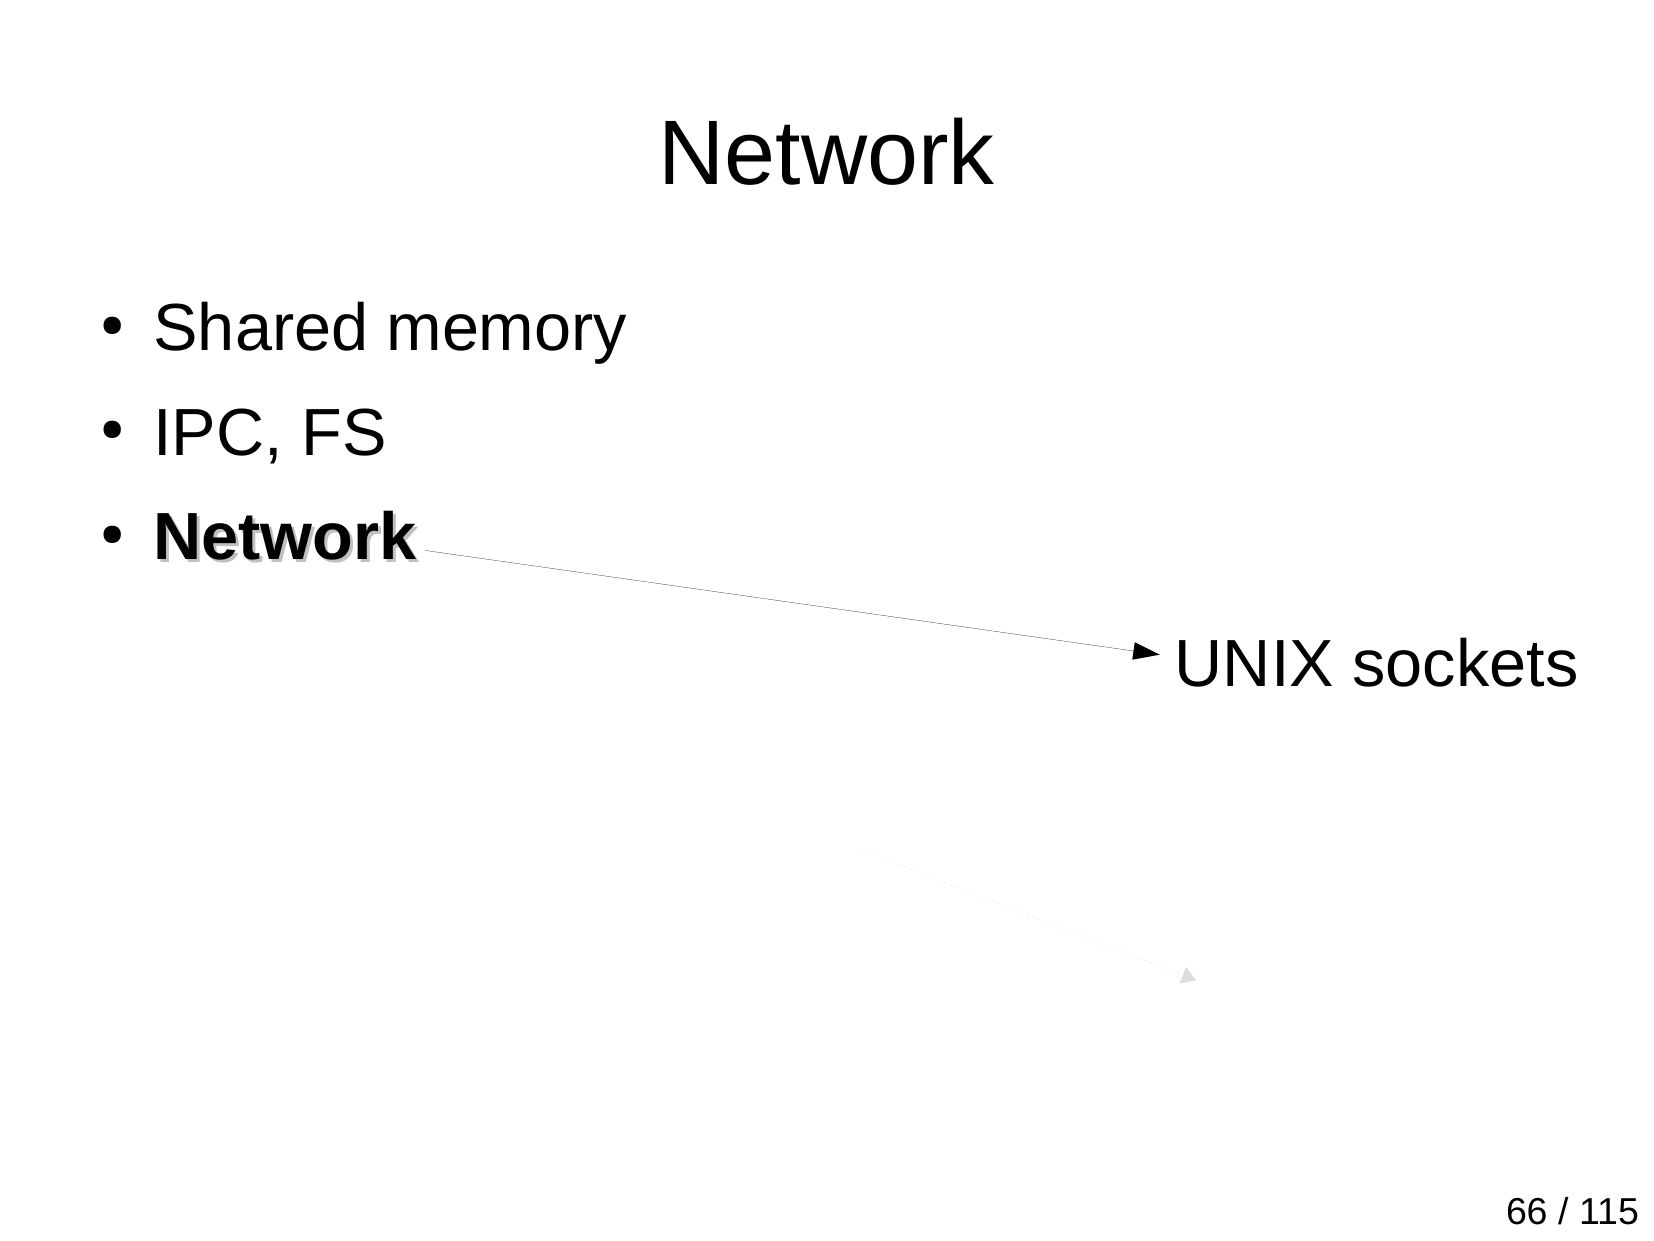

# Network
Shared memory
IPC, FS
Network
UNIX sockets